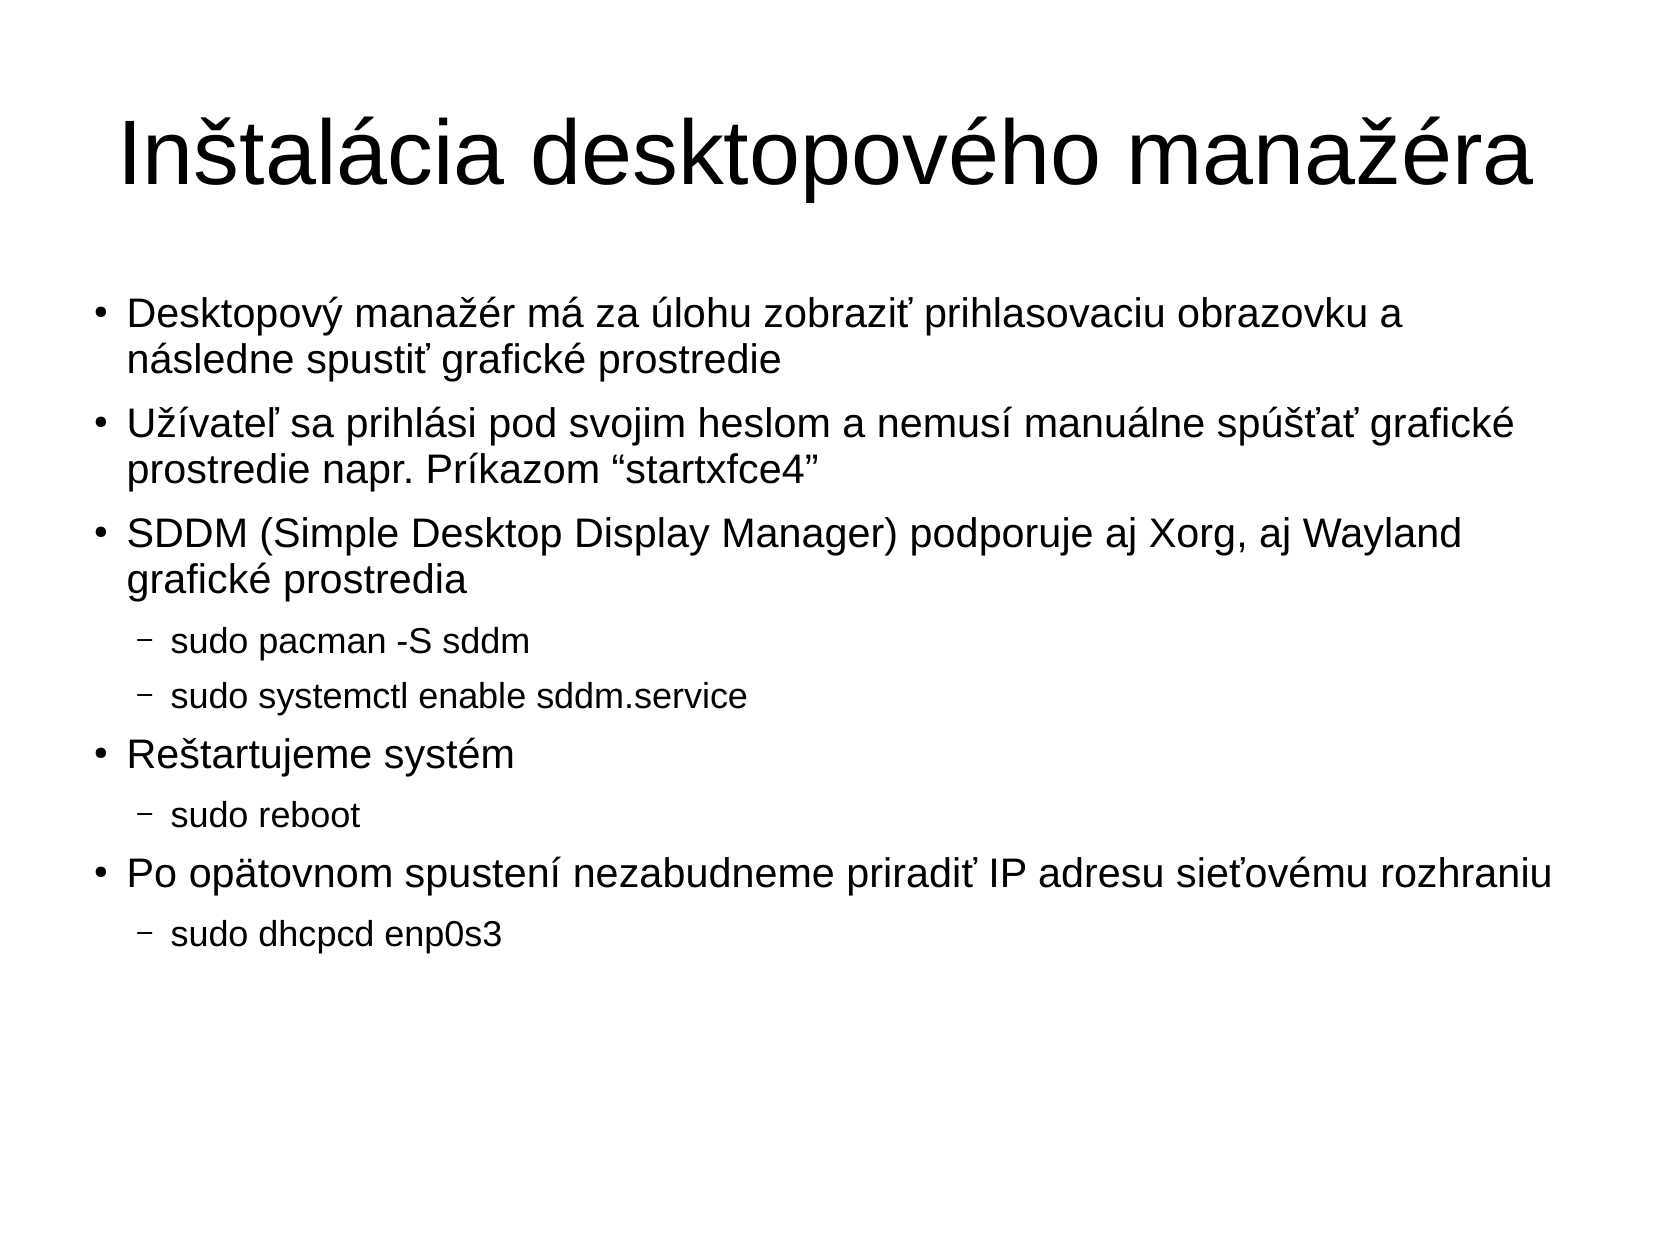

# Inštalácia desktopového manažéra
Desktopový manažér má za úlohu zobraziť prihlasovaciu obrazovku a následne spustiť grafické prostredie
Užívateľ sa prihlási pod svojim heslom a nemusí manuálne spúšťať grafické prostredie napr. Príkazom “startxfce4”
SDDM (Simple Desktop Display Manager) podporuje aj Xorg, aj Wayland grafické prostredia
sudo pacman -S sddm
sudo systemctl enable sddm.service
Reštartujeme systém
sudo reboot
Po opätovnom spustení nezabudneme priradiť IP adresu sieťovému rozhraniu
sudo dhcpcd enp0s3